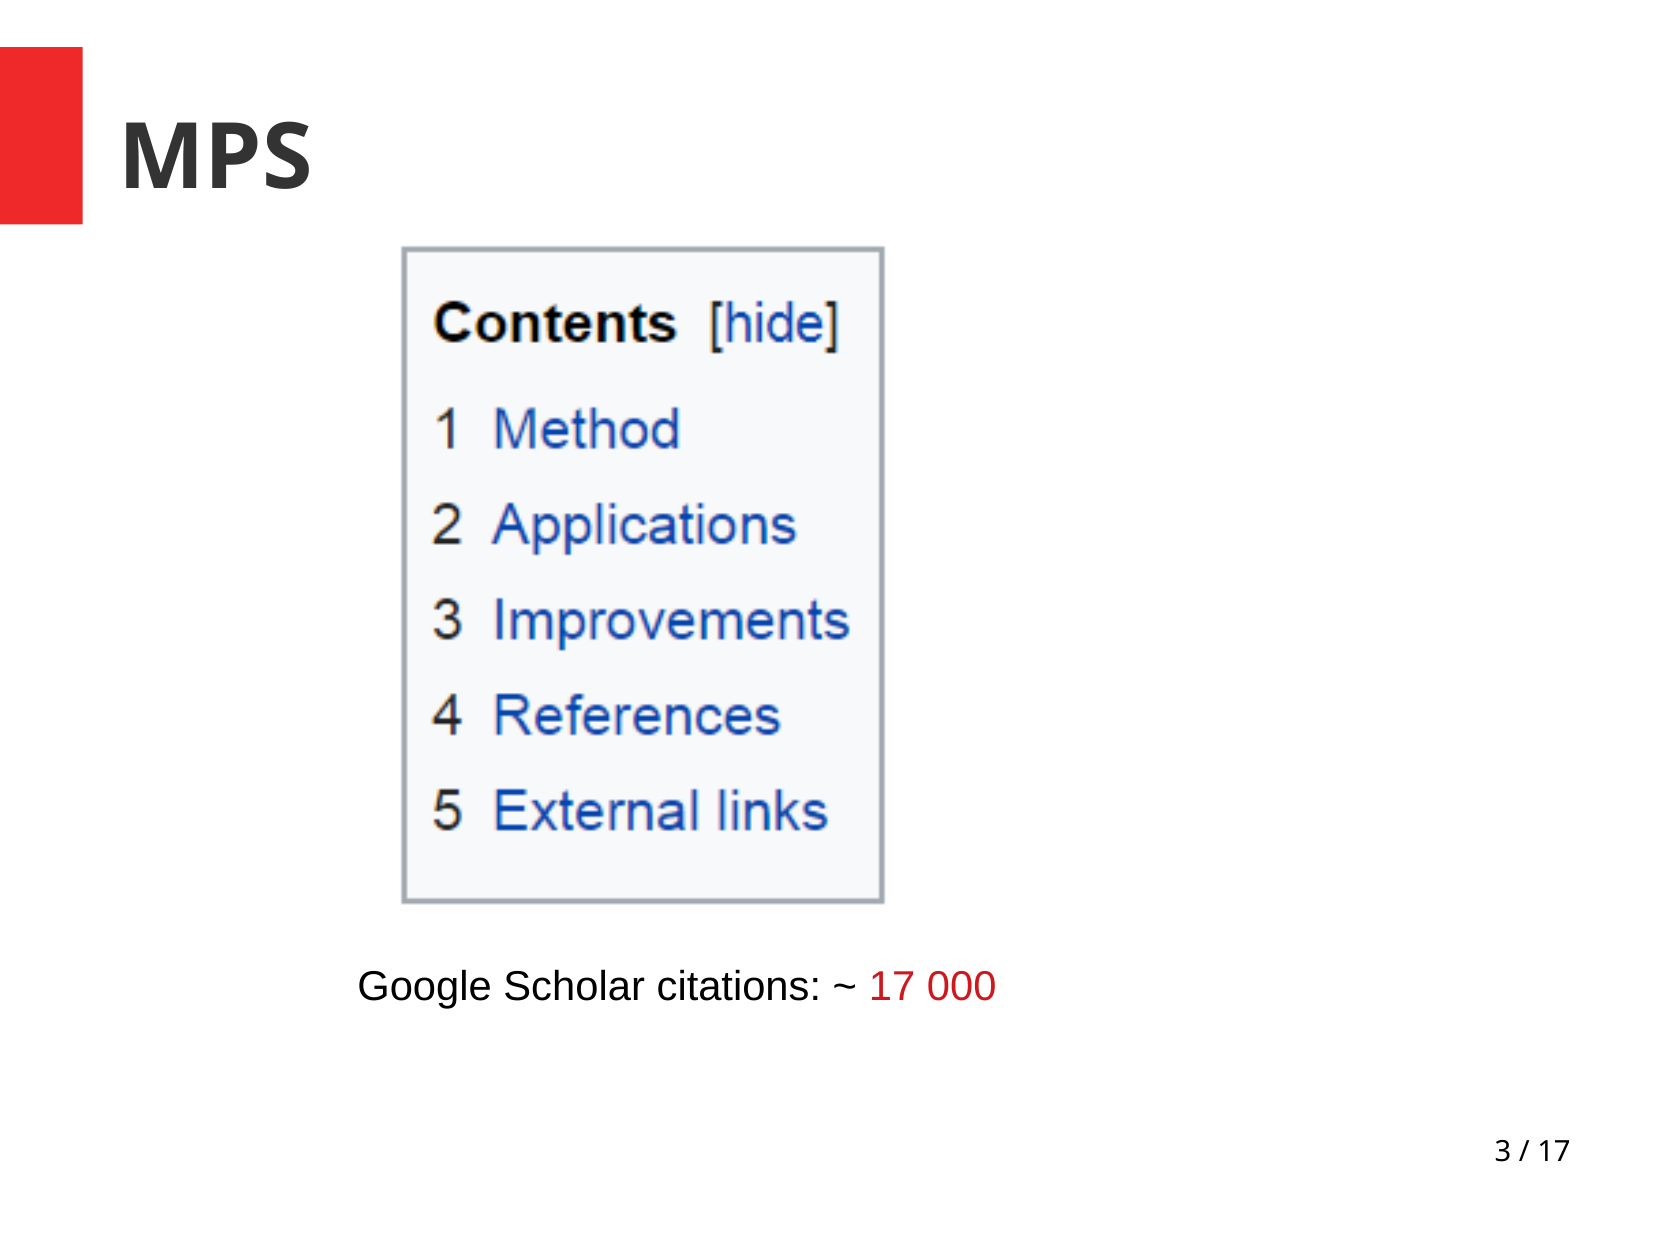

# MPS
Google Scholar citations: ~ 17 000
3